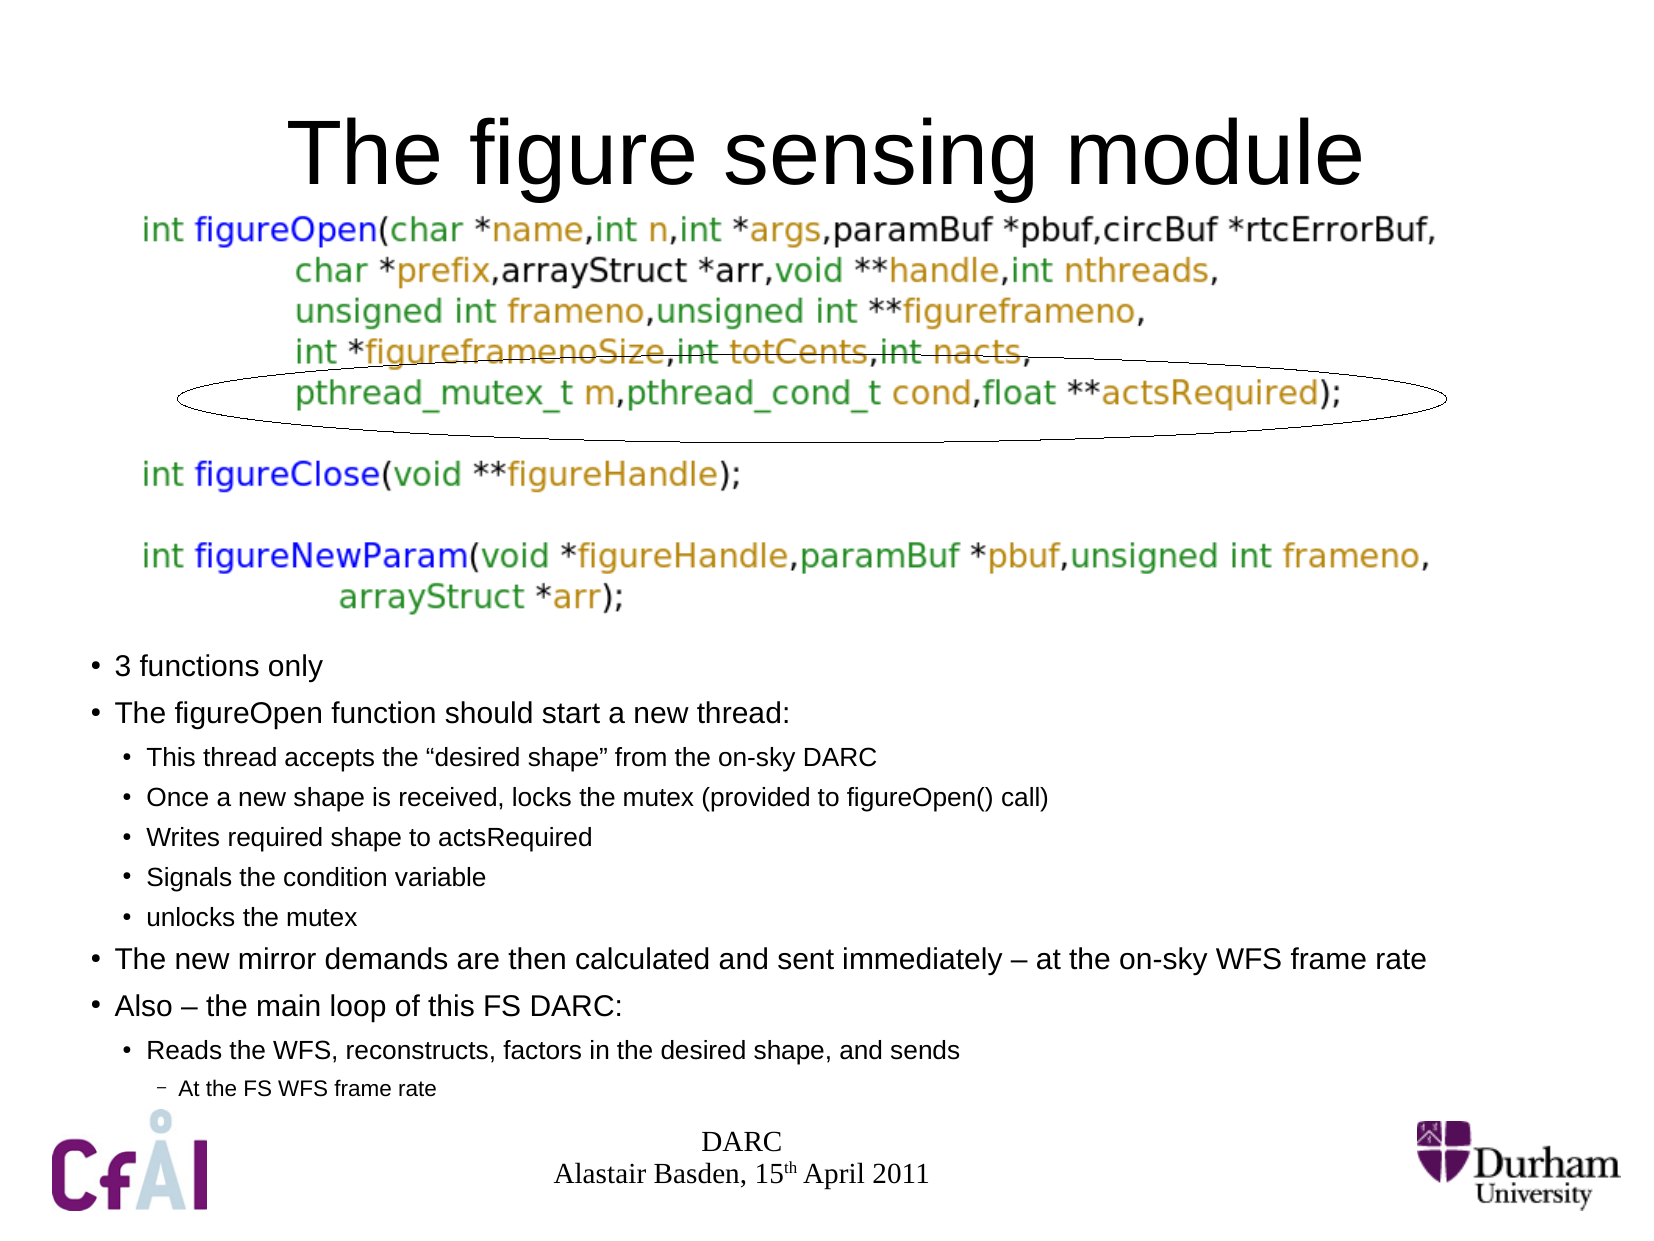

# The figure sensing module
3 functions only
The figureOpen function should start a new thread:
This thread accepts the “desired shape” from the on-sky DARC
Once a new shape is received, locks the mutex (provided to figureOpen() call)
Writes required shape to actsRequired
Signals the condition variable
unlocks the mutex
The new mirror demands are then calculated and sent immediately – at the on-sky WFS frame rate
Also – the main loop of this FS DARC:
Reads the WFS, reconstructs, factors in the desired shape, and sends
At the FS WFS frame rate